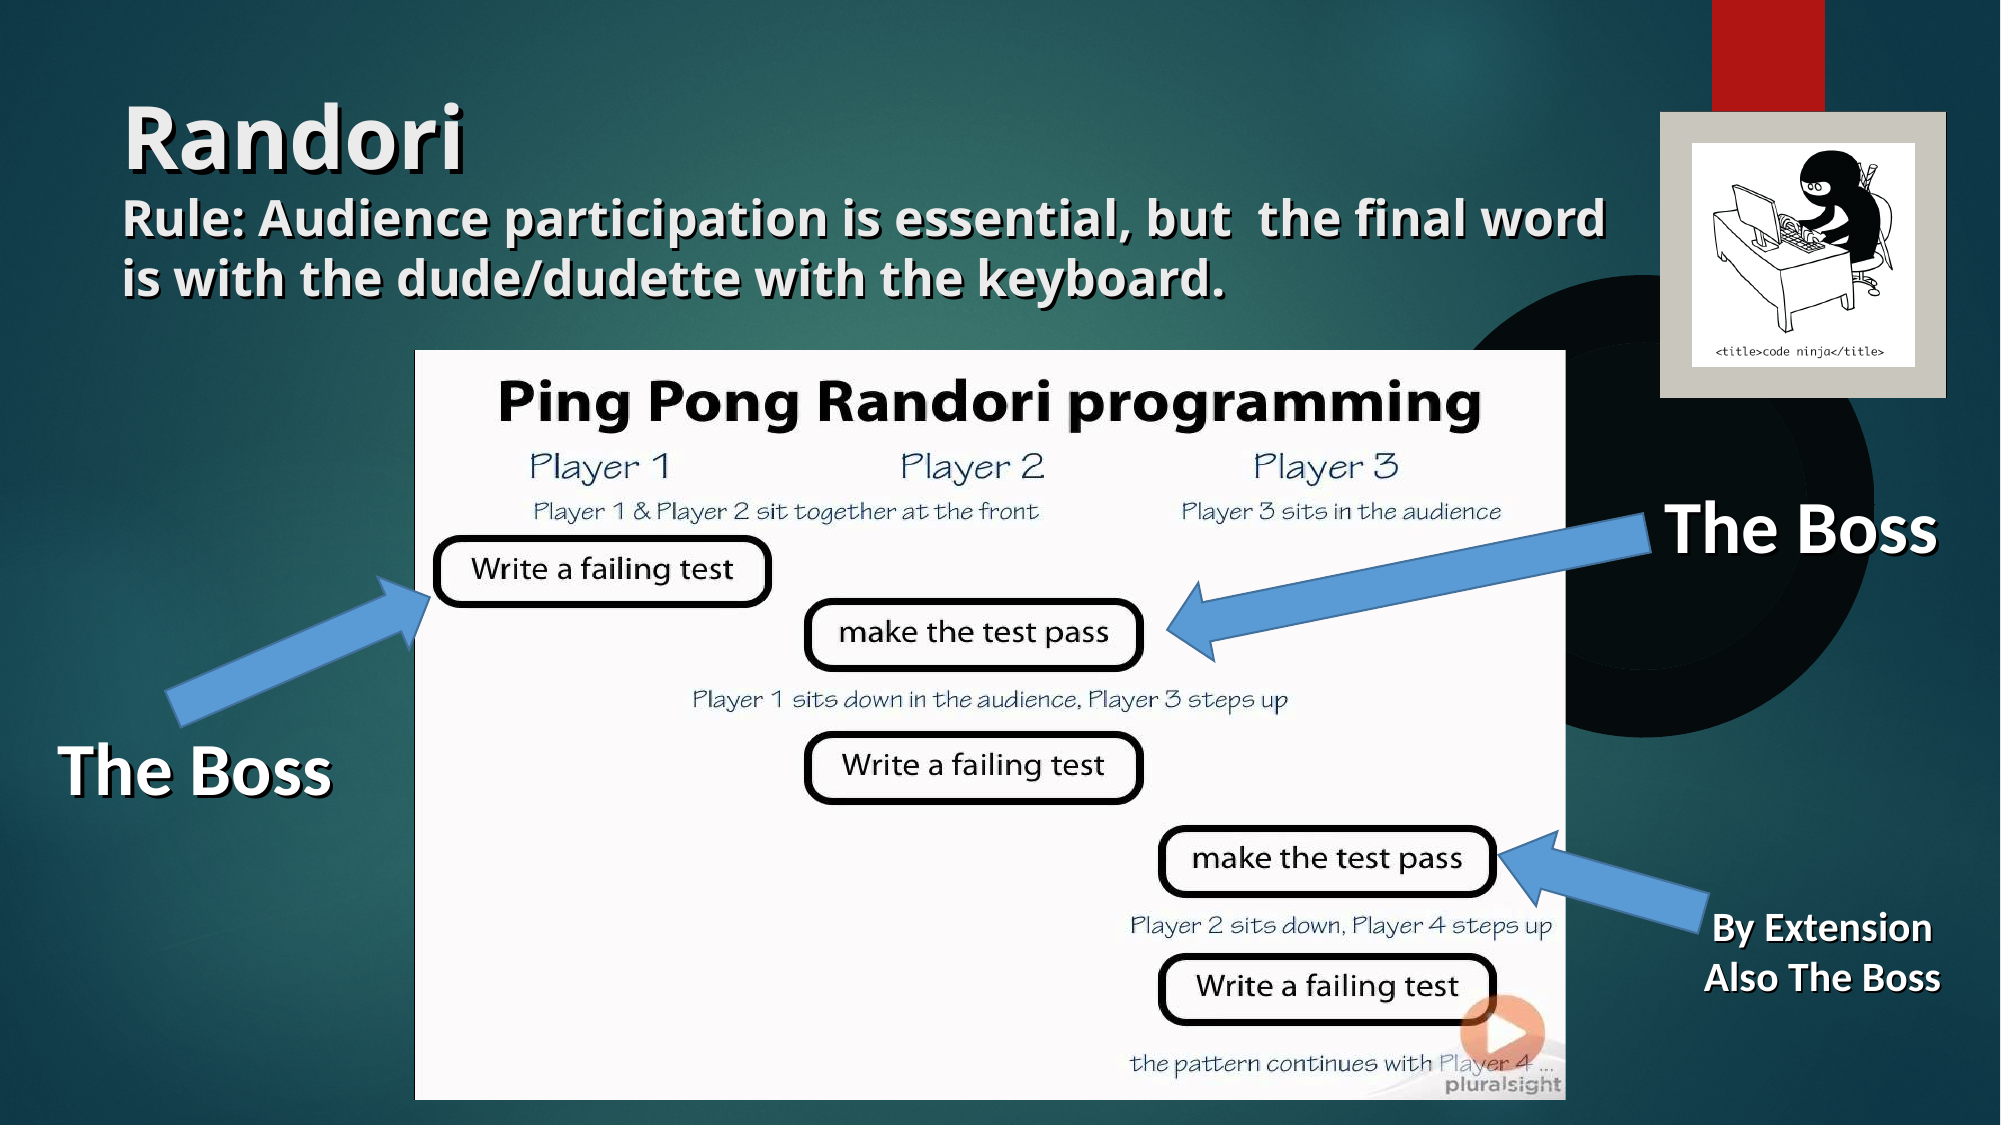

# Randori Rule: Audience participation is essential, but the final word is with the dude/dudette with the keyboard.
The Boss
The Boss
By Extension Also The Boss